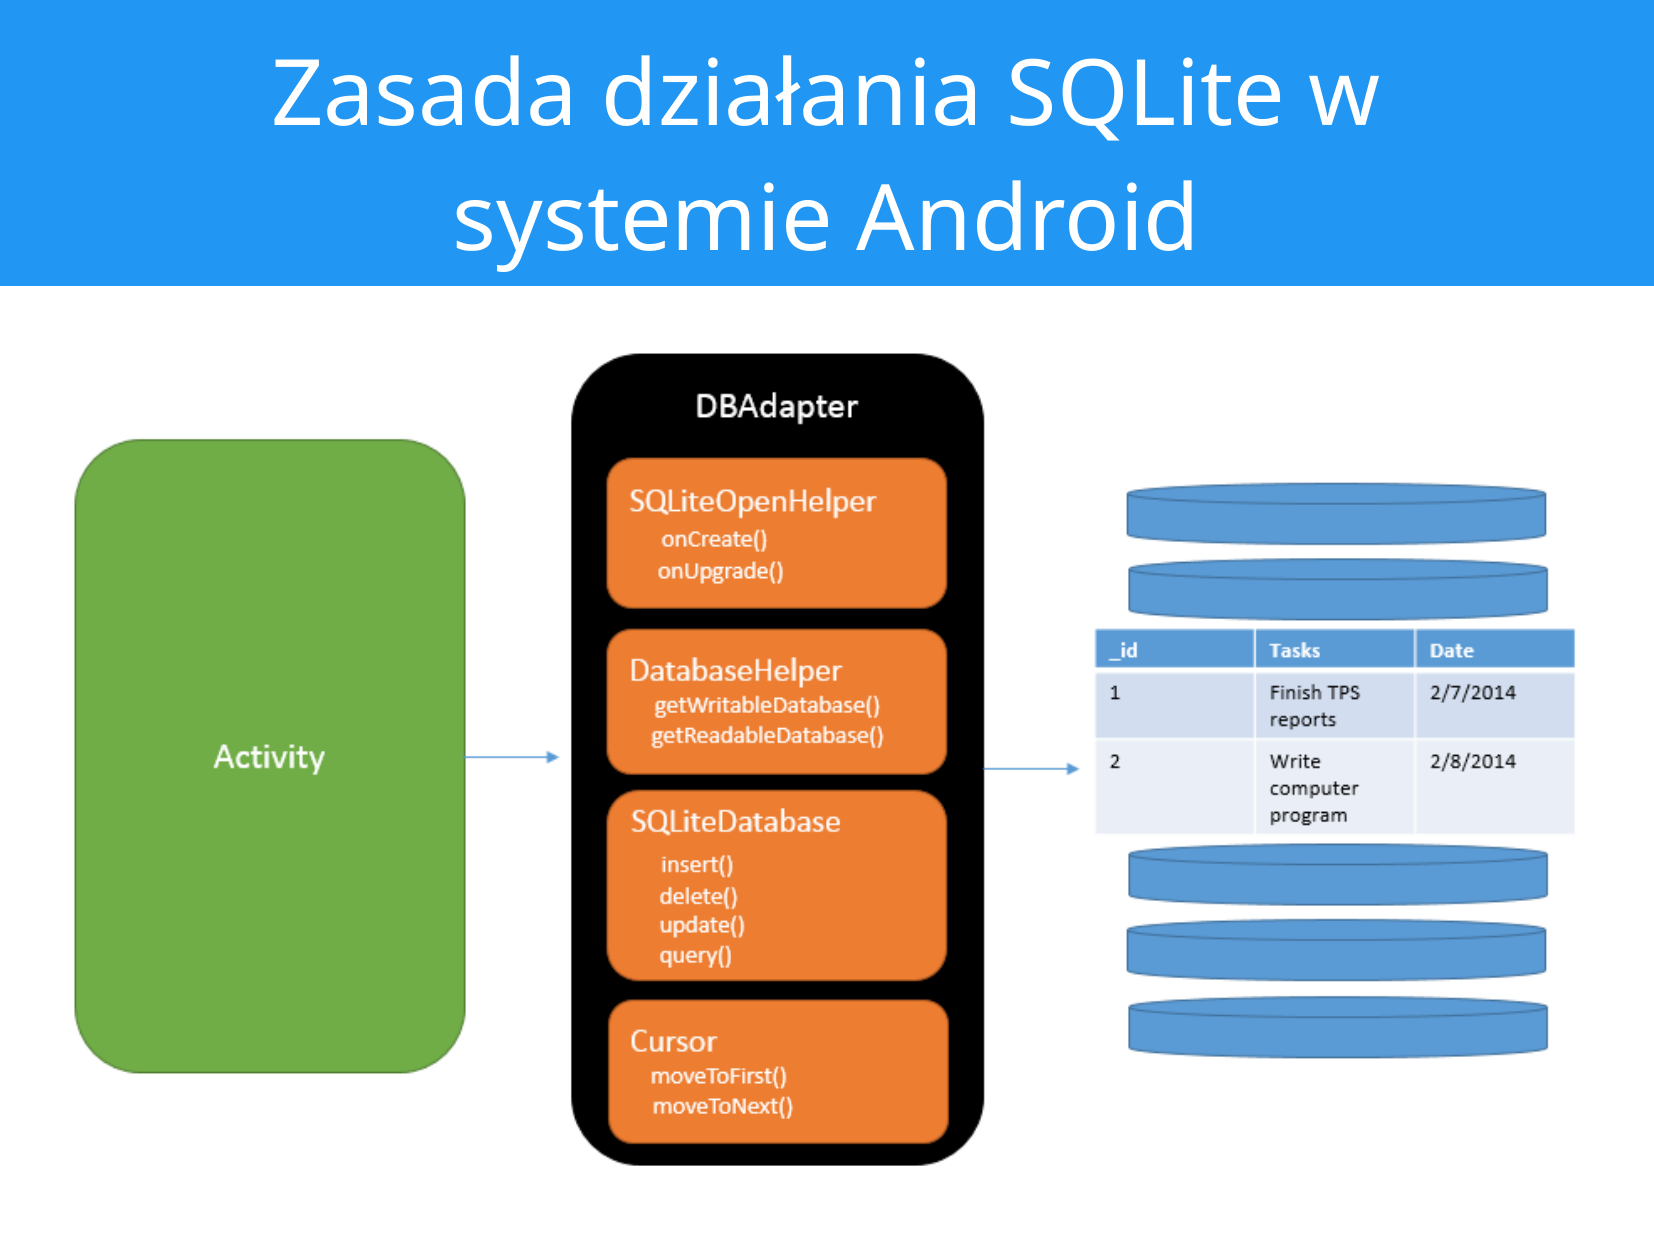

# Zasada działania SQLite w systemie Android